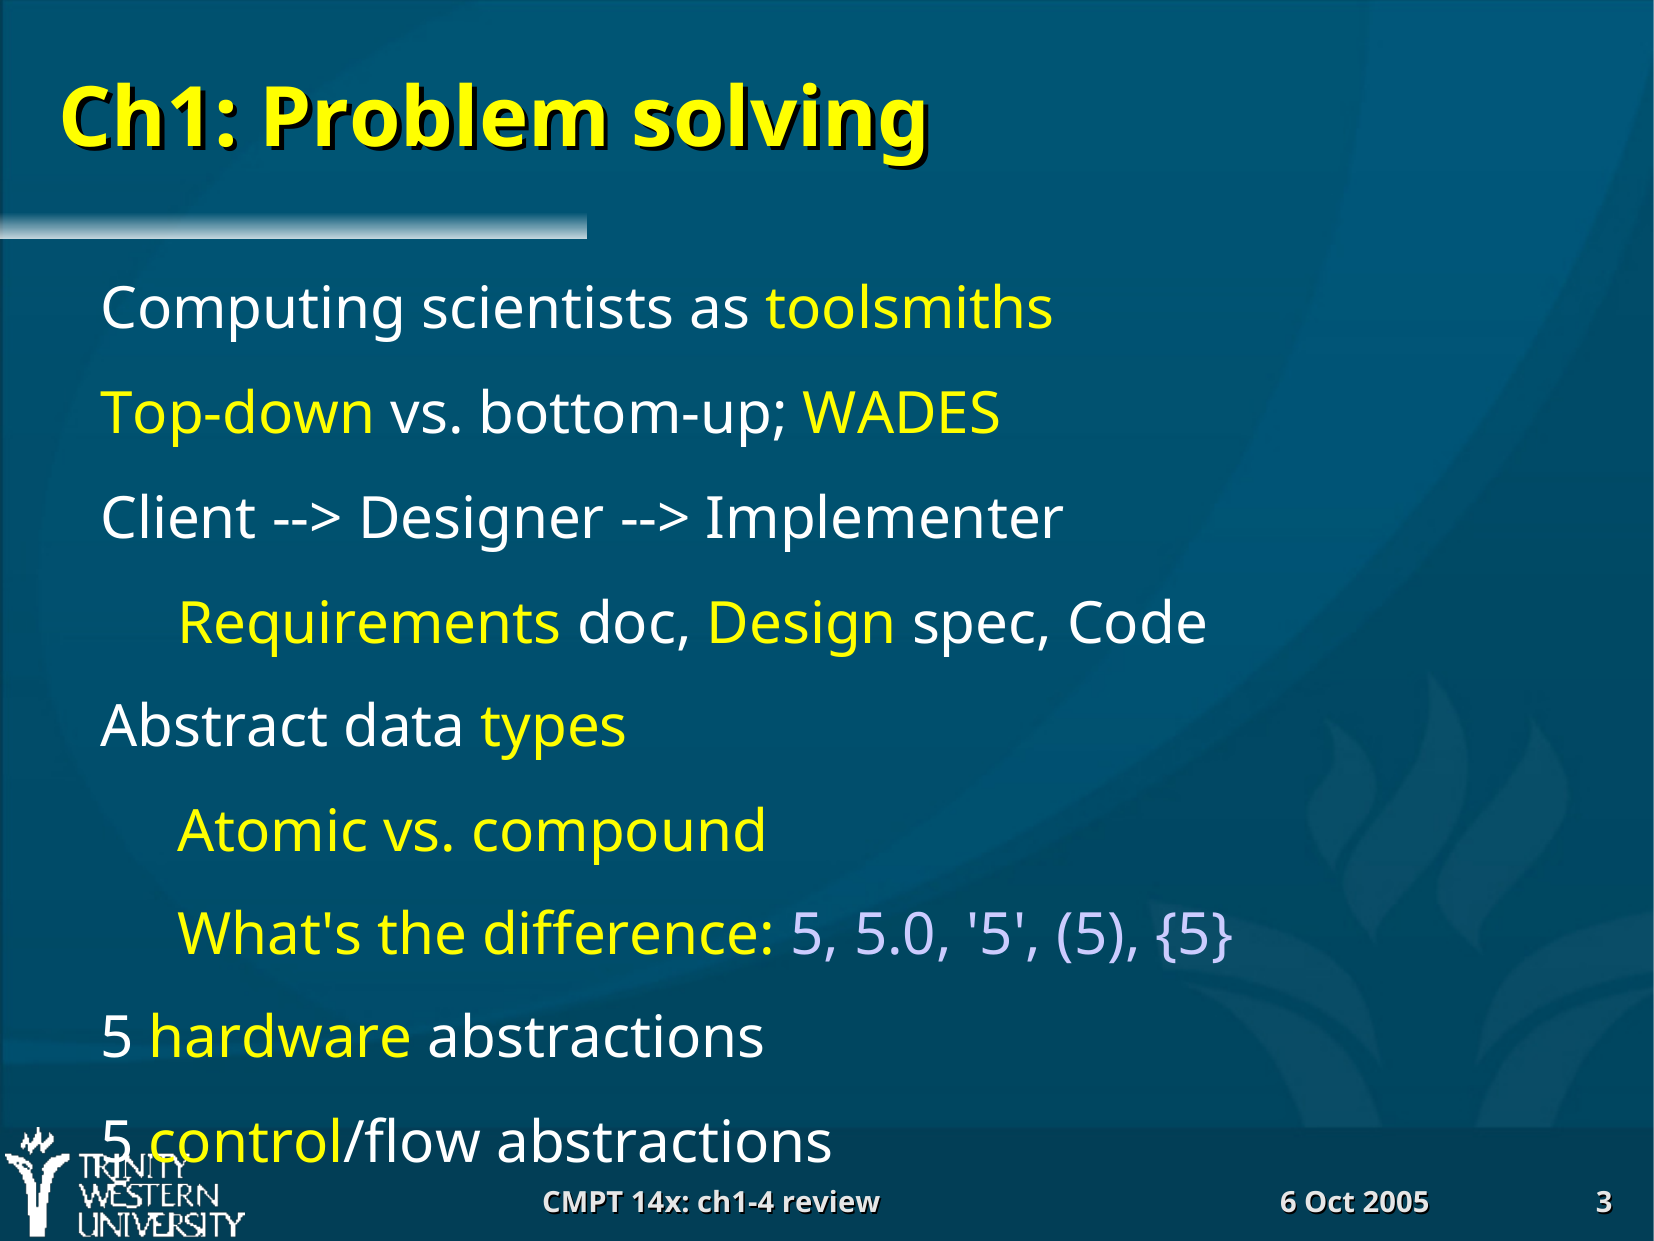

# Ch1: Problem solving
Computing scientists as toolsmiths
Top-down vs. bottom-up; WADES
Client --> Designer --> Implementer
Requirements doc, Design spec, Code
Abstract data types
Atomic vs. compound
What's the difference: 5, 5.0, '5', (5), {5}
5 hardware abstractions
5 control/flow abstractions
CMPT 14x: ch1-4 review
6 Oct 2005
3